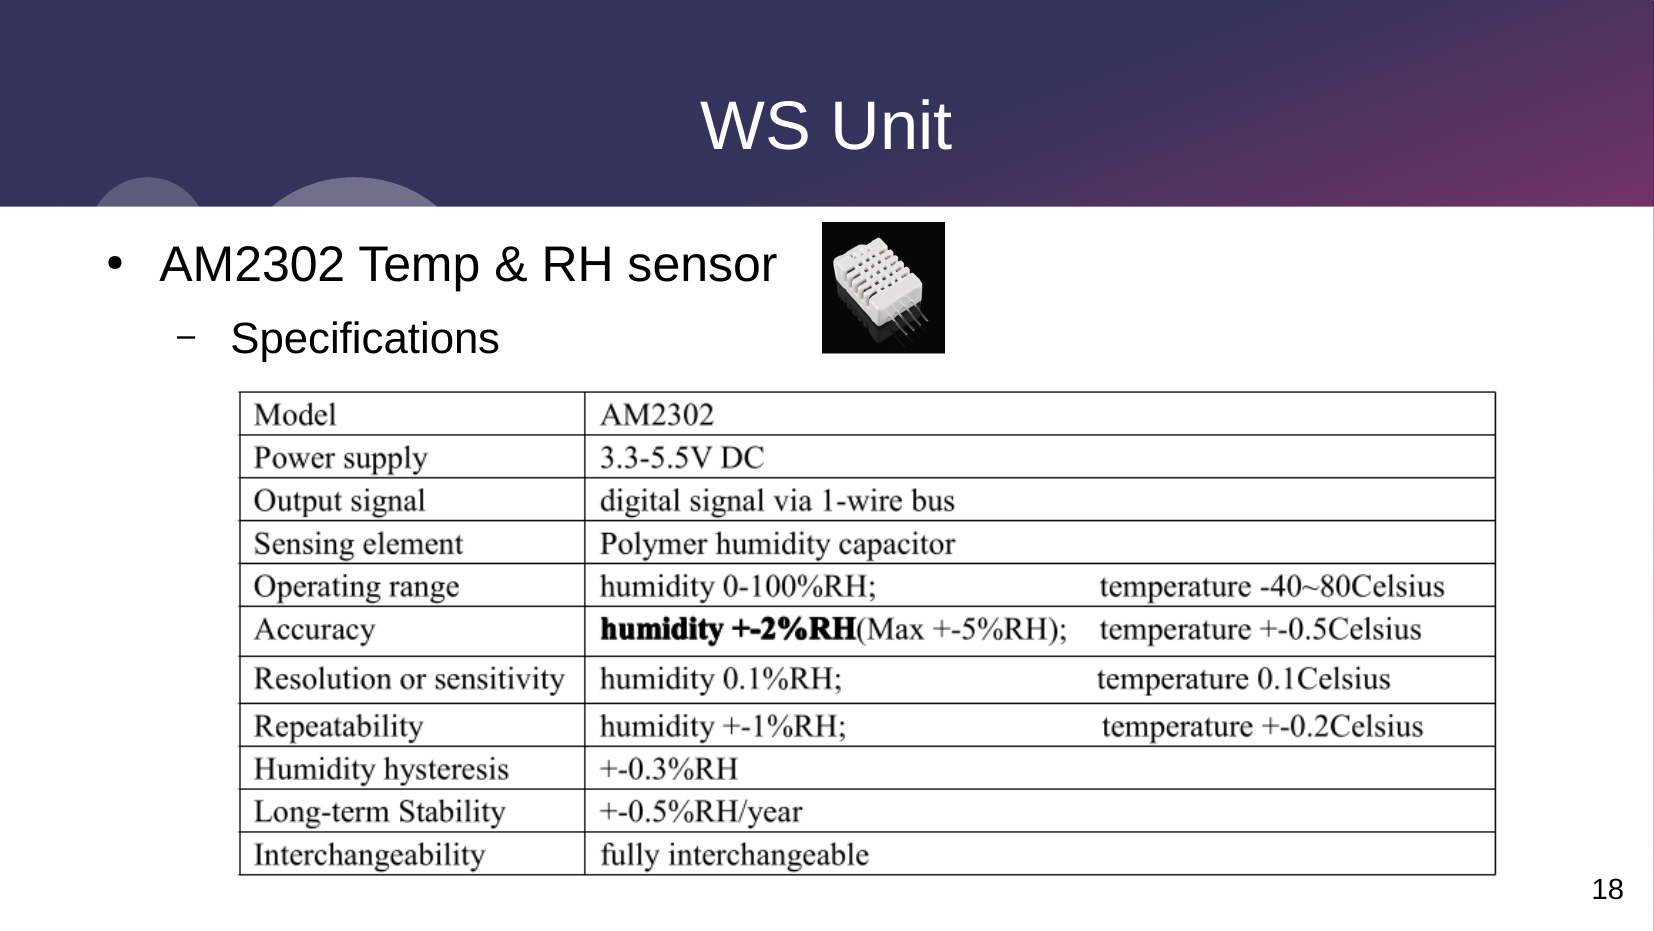

WS Unit
# AM2302 Temp & RH sensor
Specifications